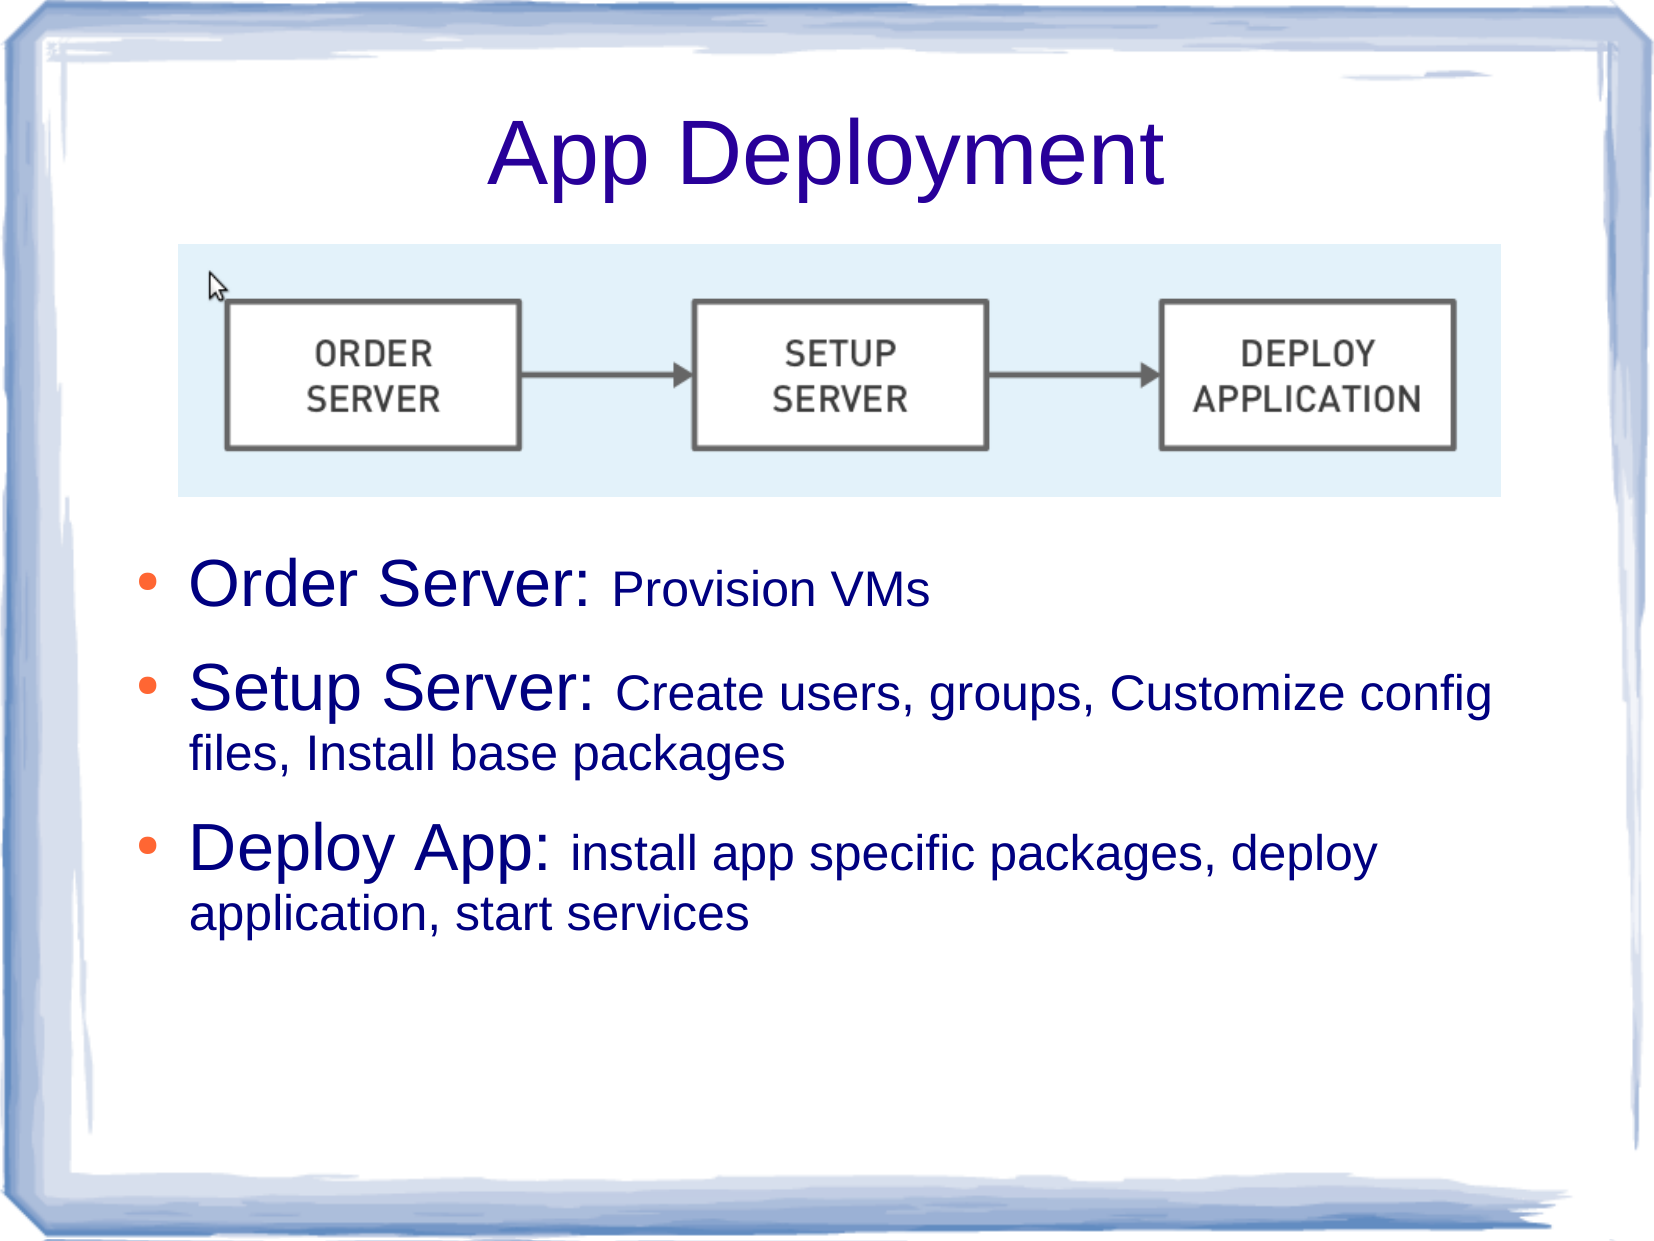

# App Deployment
Order Server: Provision VMs
Setup Server: Create users, groups, Customize config files, Install base packages
Deploy App: install app specific packages, deploy application, start services